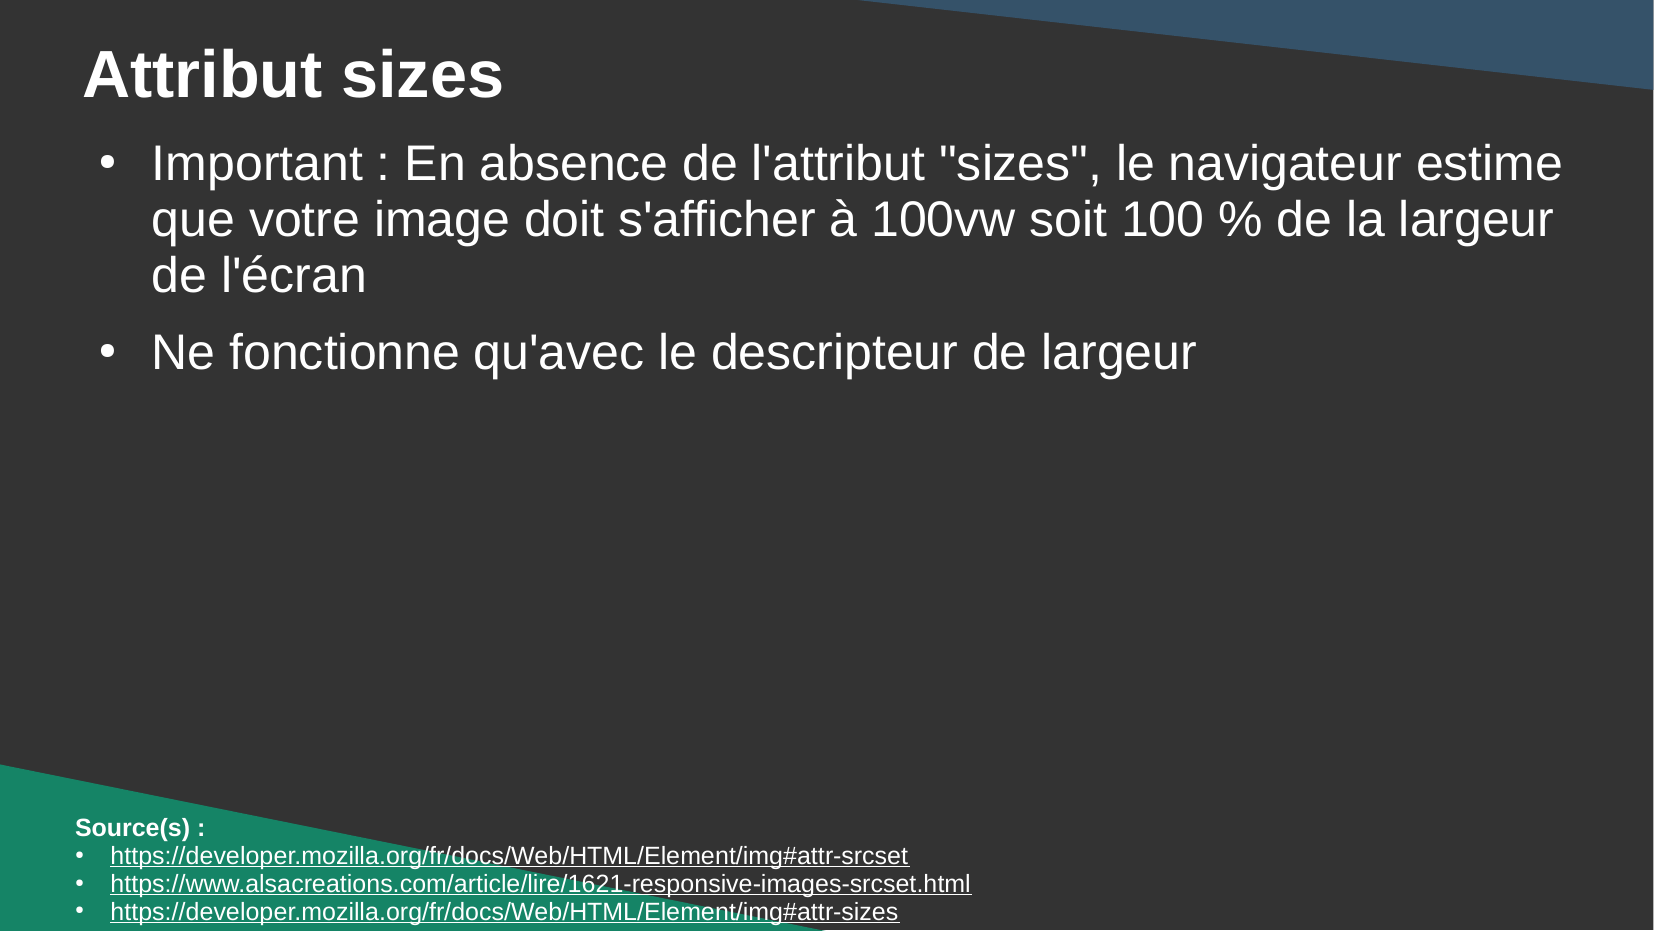

# Attribut sizes
Important : En absence de l'attribut "sizes", le navigateur estime que votre image doit s'afficher à 100vw soit 100 % de la largeur de l'écran
Ne fonctionne qu'avec le descripteur de largeur
Source(s) :
https://developer.mozilla.org/fr/docs/Web/HTML/Element/img#attr-srcset
https://www.alsacreations.com/article/lire/1621-responsive-images-srcset.html
https://developer.mozilla.org/fr/docs/Web/HTML/Element/img#attr-sizes